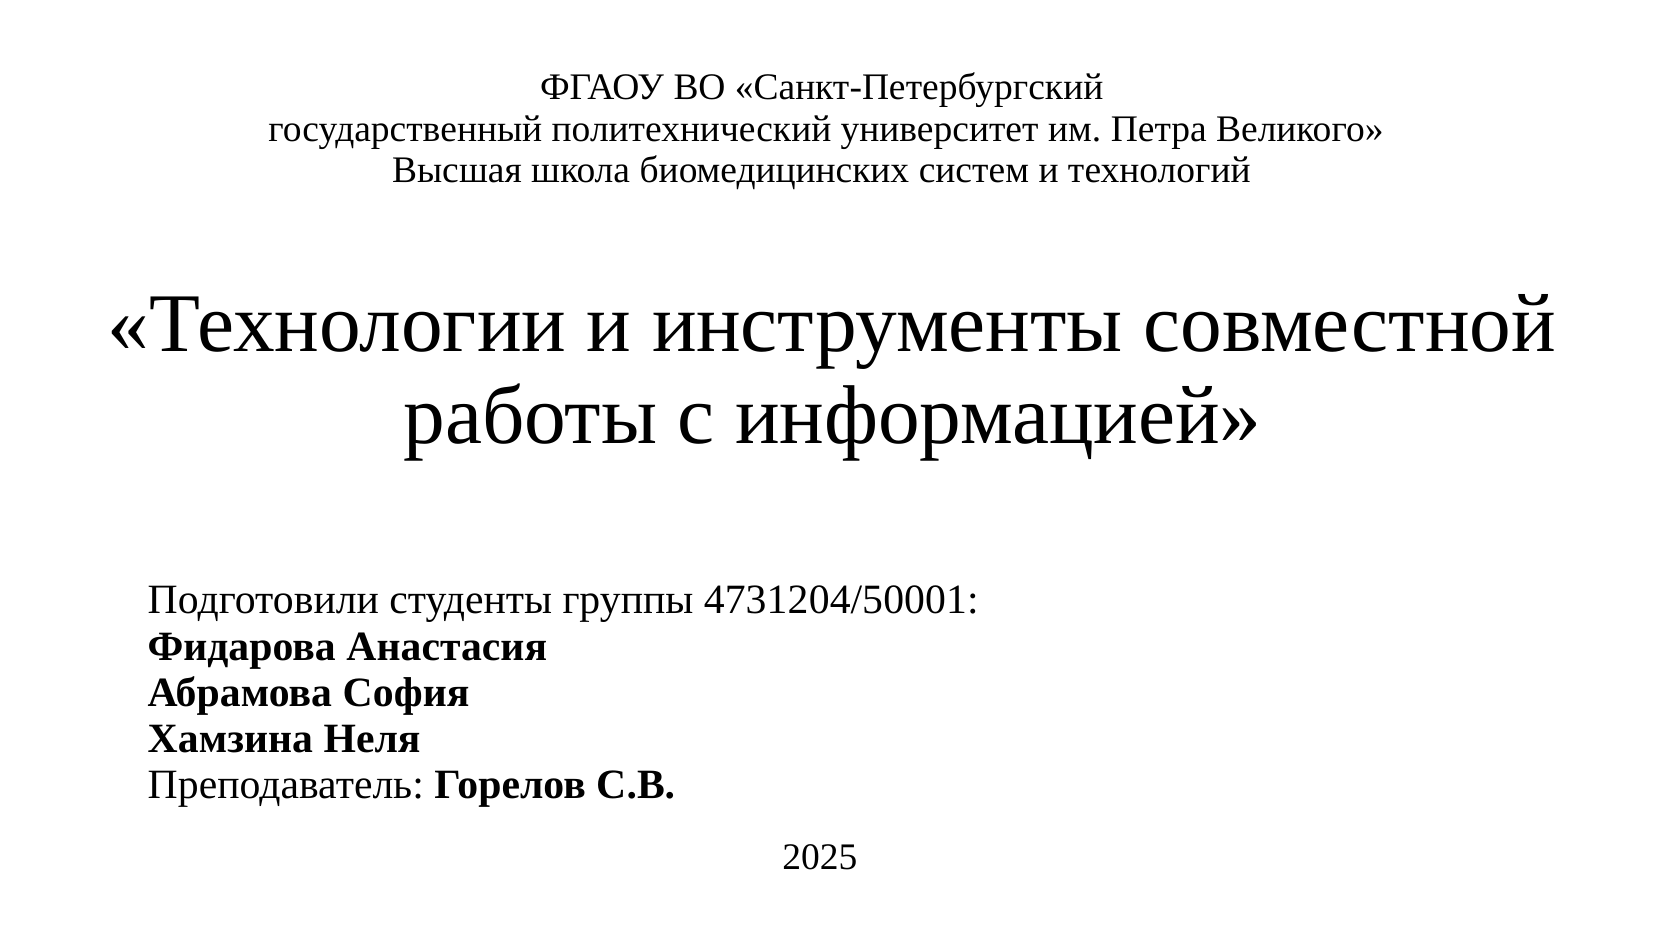

ФГАОУ ВО «Санкт-Петербургский
 государственный политехнический университет им. Петра Великого»
Высшая школа биомедицинских систем и технологий
# «Технологии и инструменты совместной работы с информацией»
Подготовили студенты группы 4731204/50001:
Фидарова Анастасия
Абрамова София
Хамзина Неля
Преподаватель: Горелов С.В.
2025